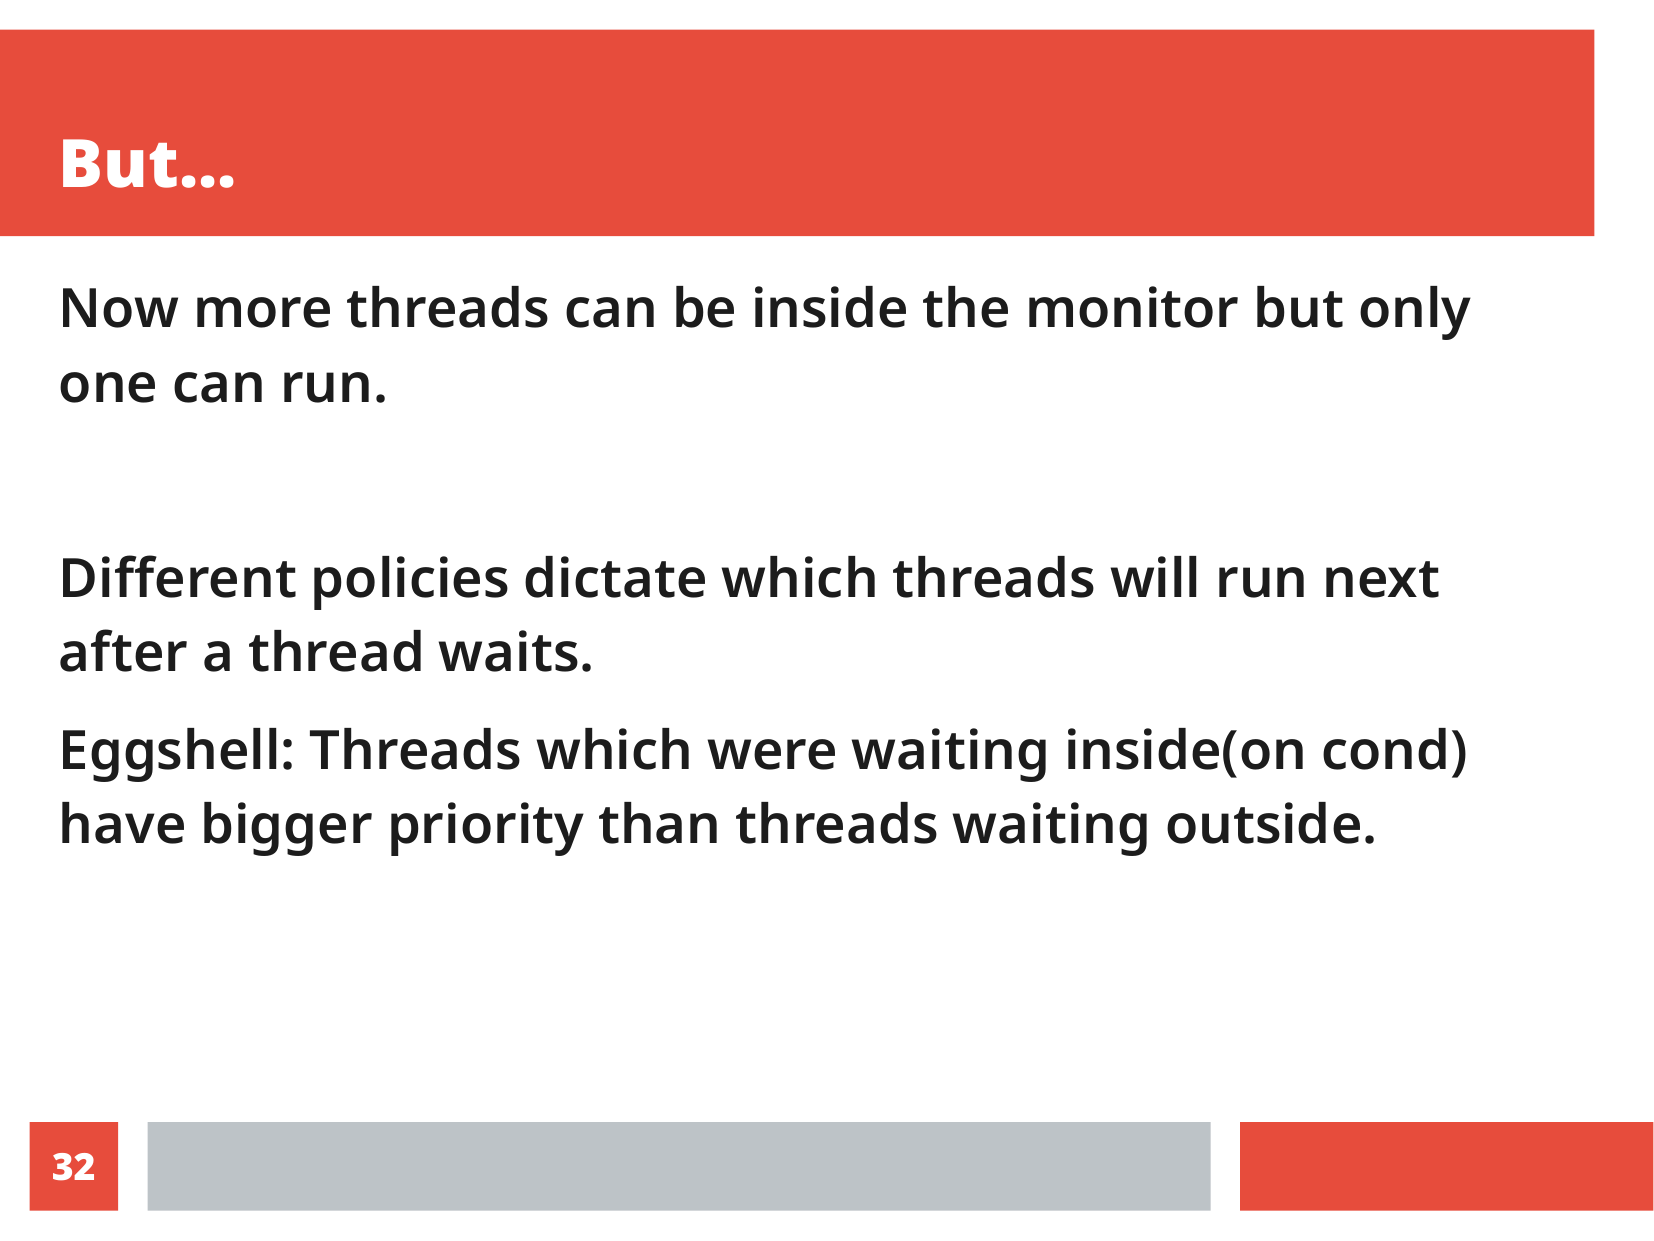

# But...
Now more threads can be inside the monitor but only one can run.
Different policies dictate which threads will run next after a thread waits.
Eggshell: Threads which were waiting inside(on cond) have bigger priority than threads waiting outside.
32